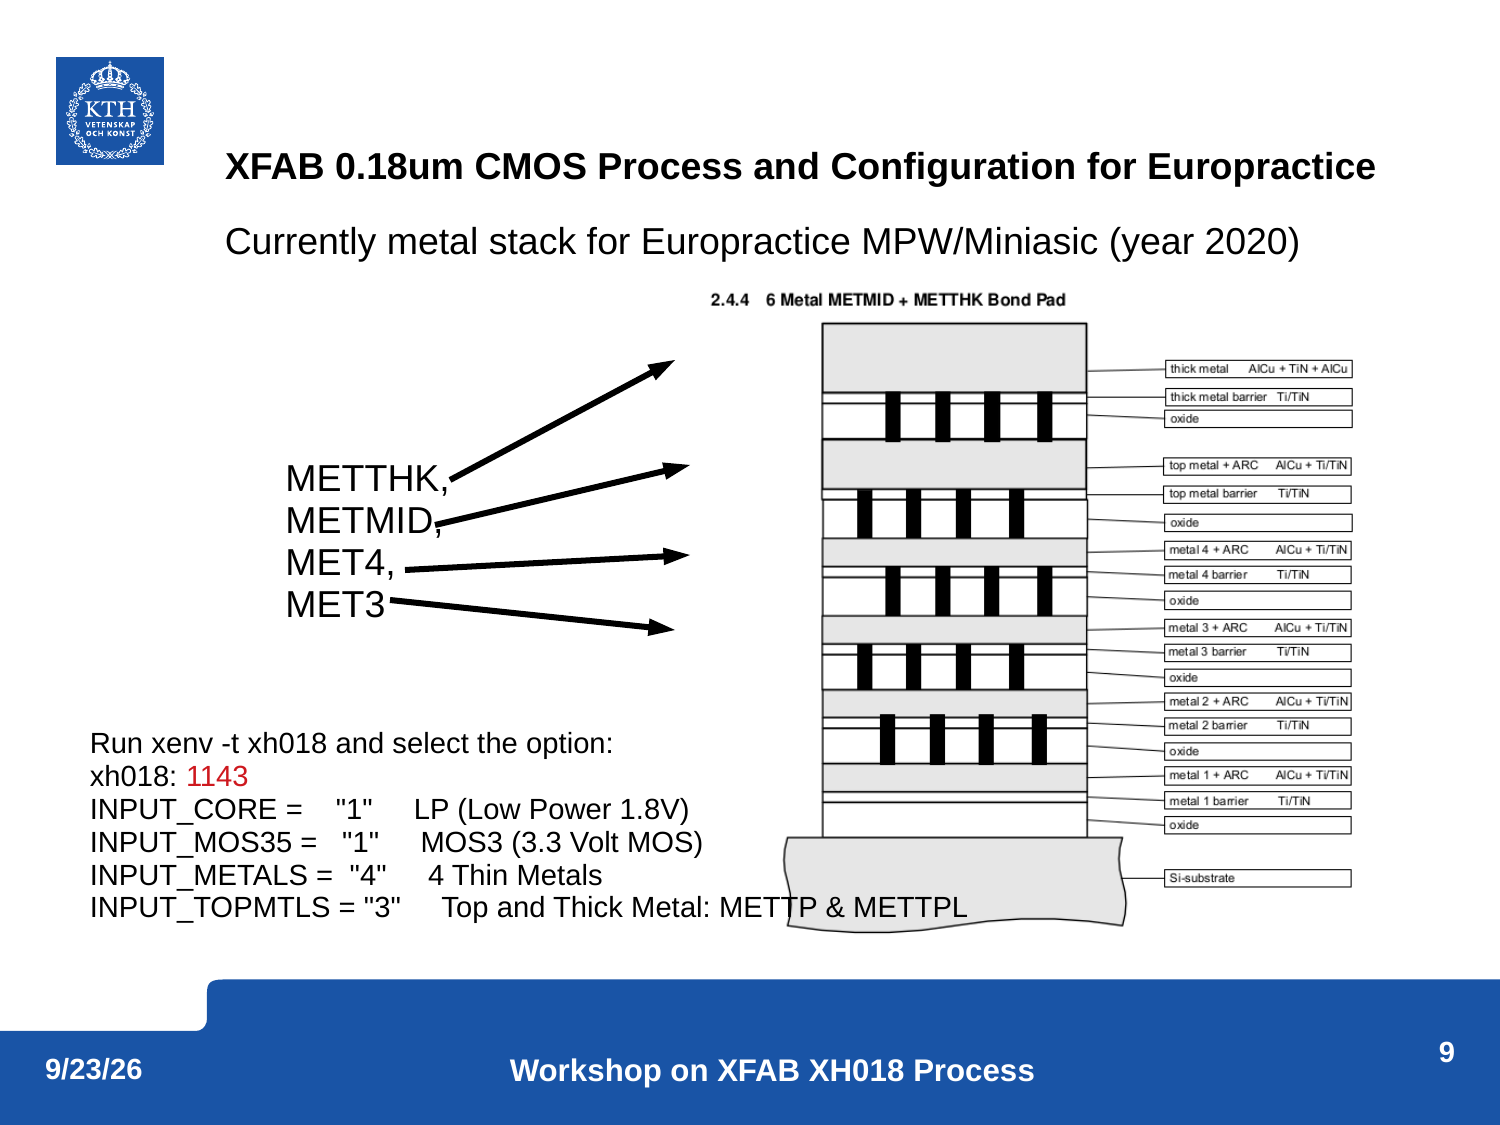

XFAB 0.18um CMOS Process and Configuration for Europractice
Currently metal stack for Europractice MPW/Miniasic (year 2020)
METTHK,
METMID,
MET4,
MET3
Run xenv -t xh018 and select the option:
xh018: 1143
INPUT_CORE = "1" LP (Low Power 1.8V)
INPUT_MOS35 = "1" MOS3 (3.3 Volt MOS)
INPUT_METALS = "4" 4 Thin Metals
INPUT_TOPMTLS = "3" Top and Thick Metal: METTP & METTPL
9
Analog Elektronik 2017